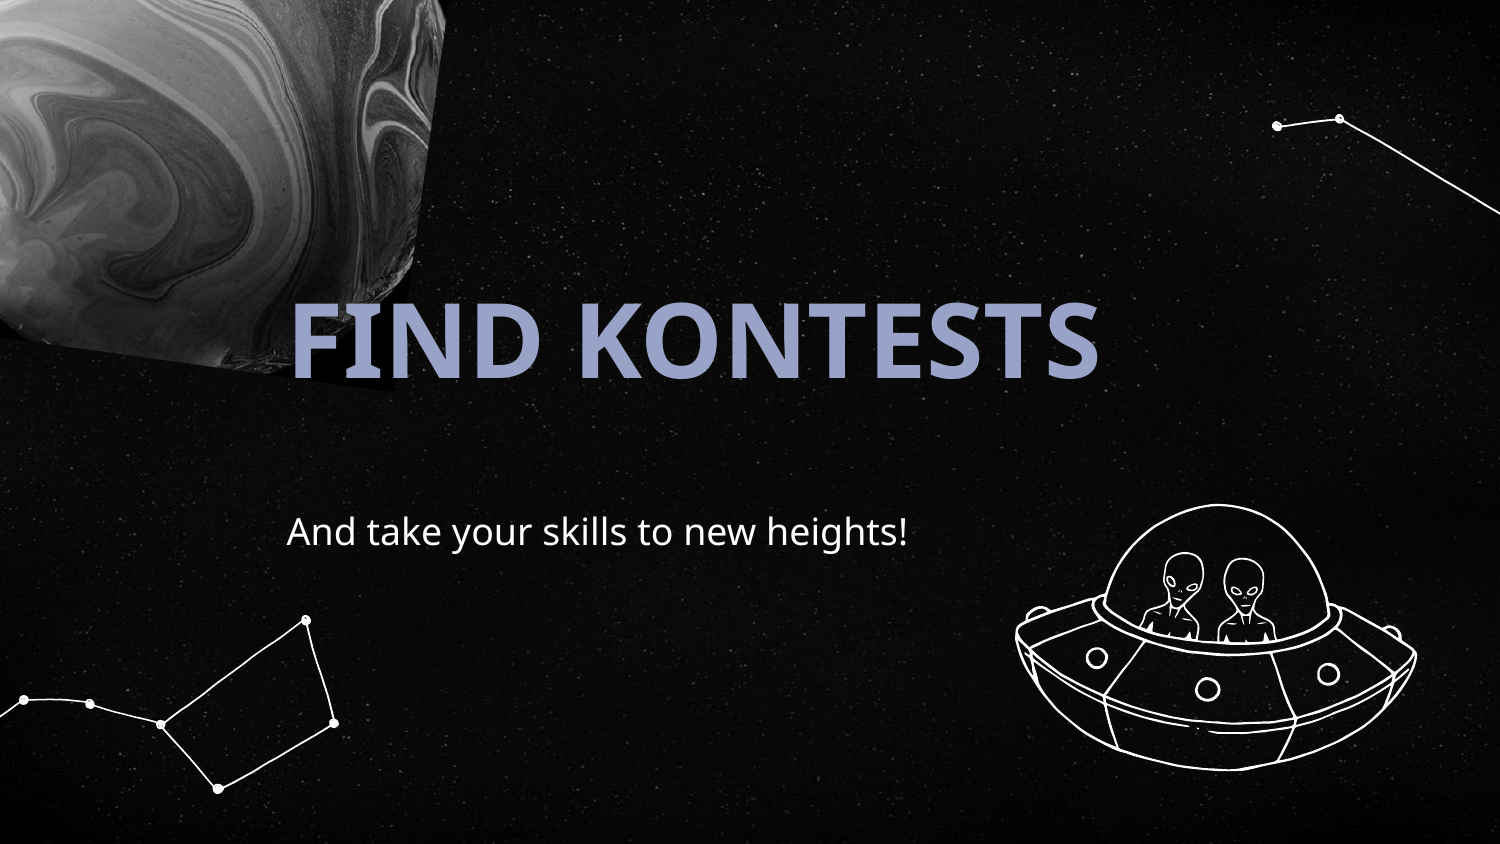

# FIND KONTESTS
And take your skills to new heights!